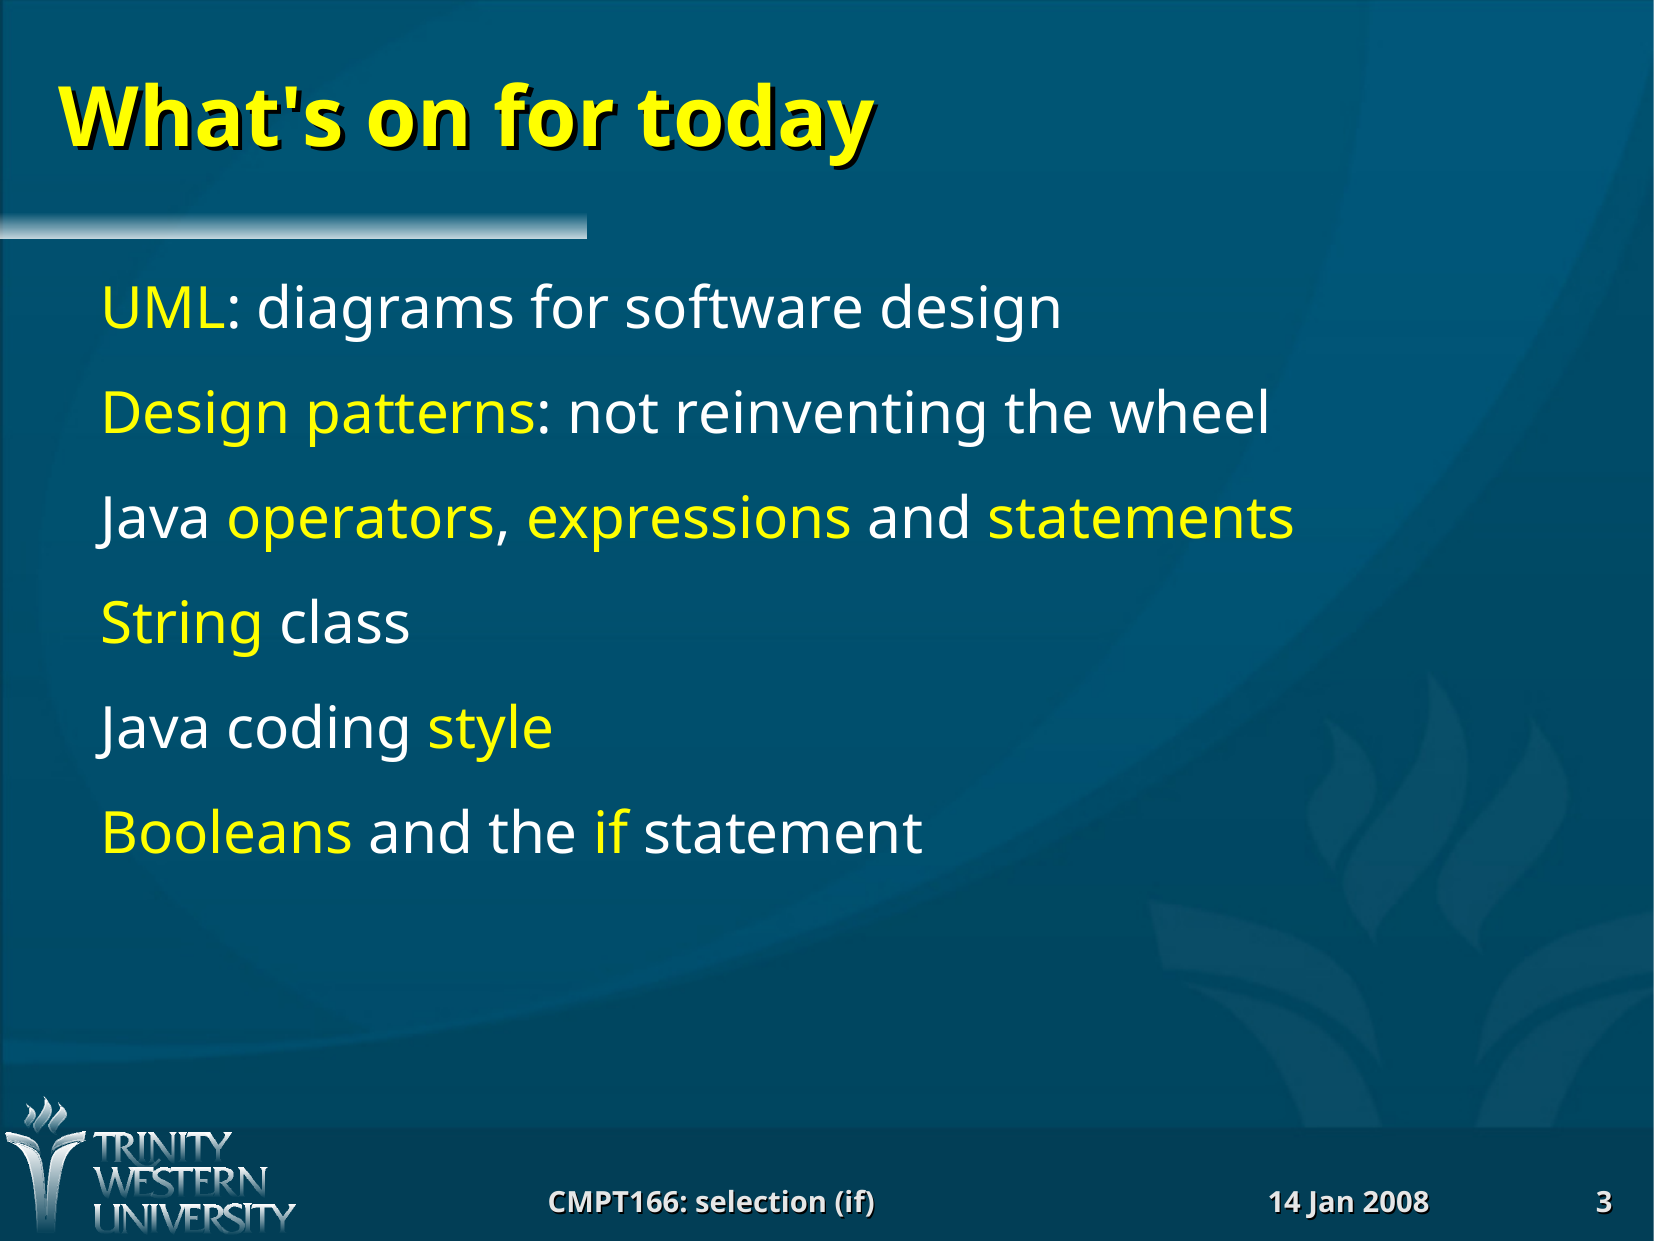

# What's on for today
UML: diagrams for software design
Design patterns: not reinventing the wheel
Java operators, expressions and statements
String class
Java coding style
Booleans and the if statement
CMPT166: selection (if)
14 Jan 2008
3